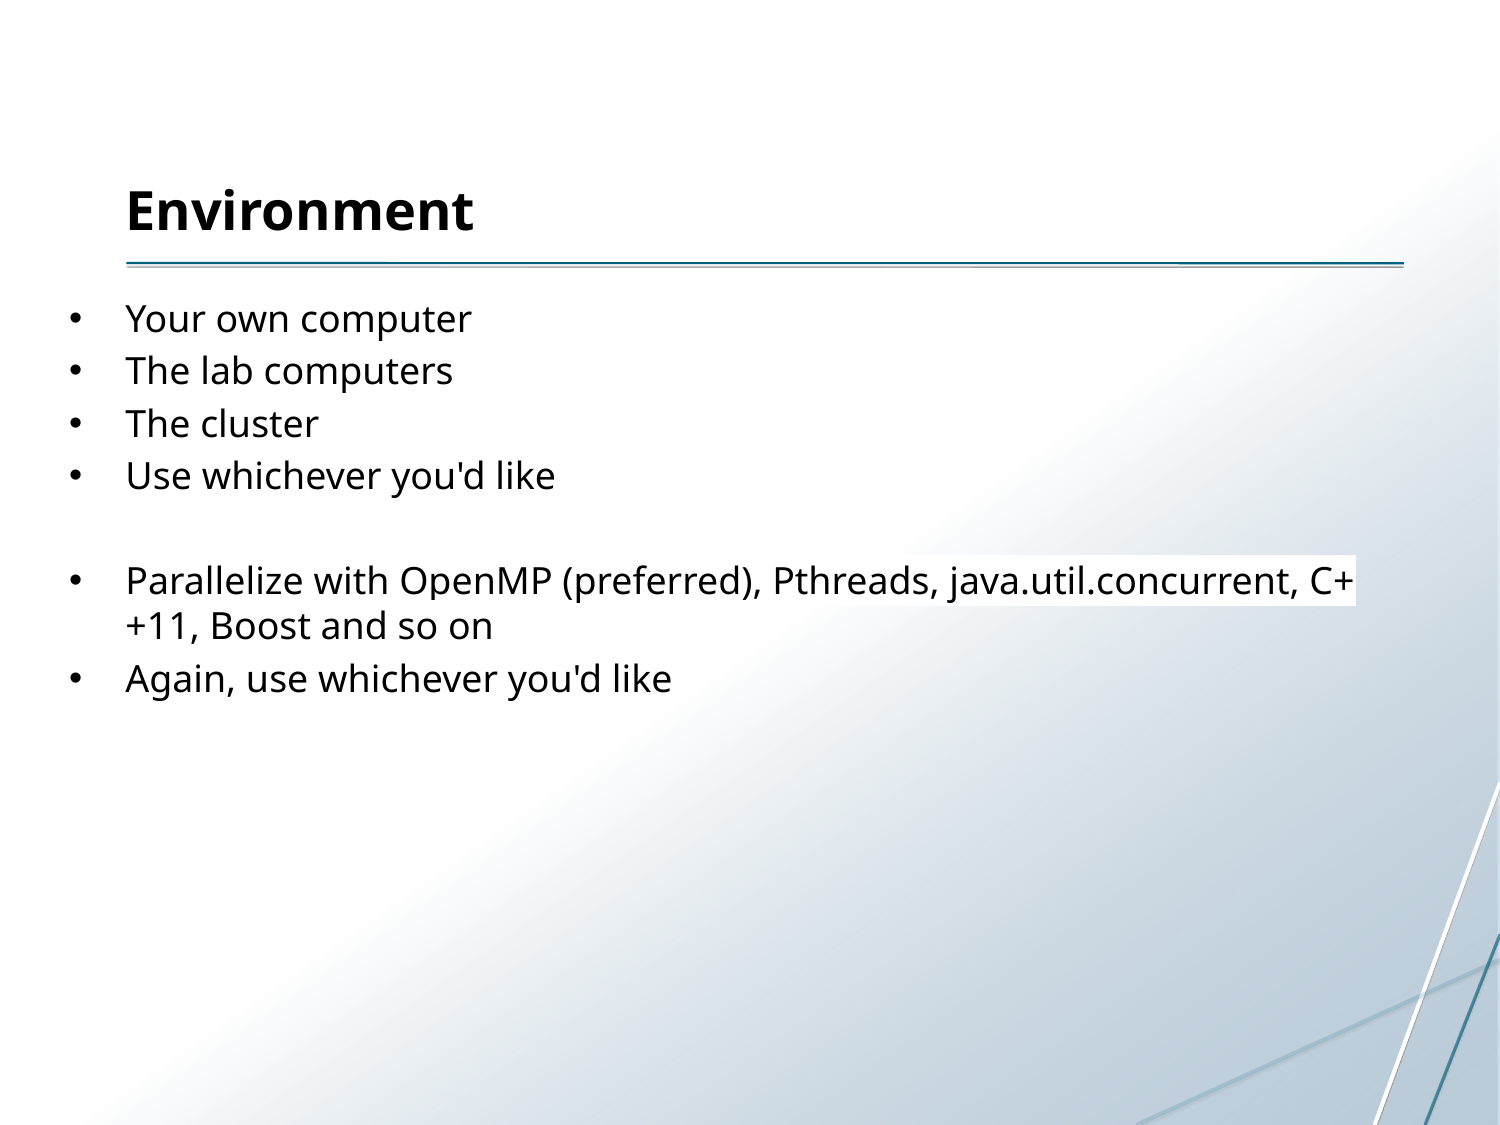

# Environment
Your own computer
The lab computers
The cluster
Use whichever you'd like
Parallelize with OpenMP (preferred), Pthreads, java.util.concurrent, C++11, Boost and so on
Again, use whichever you'd like